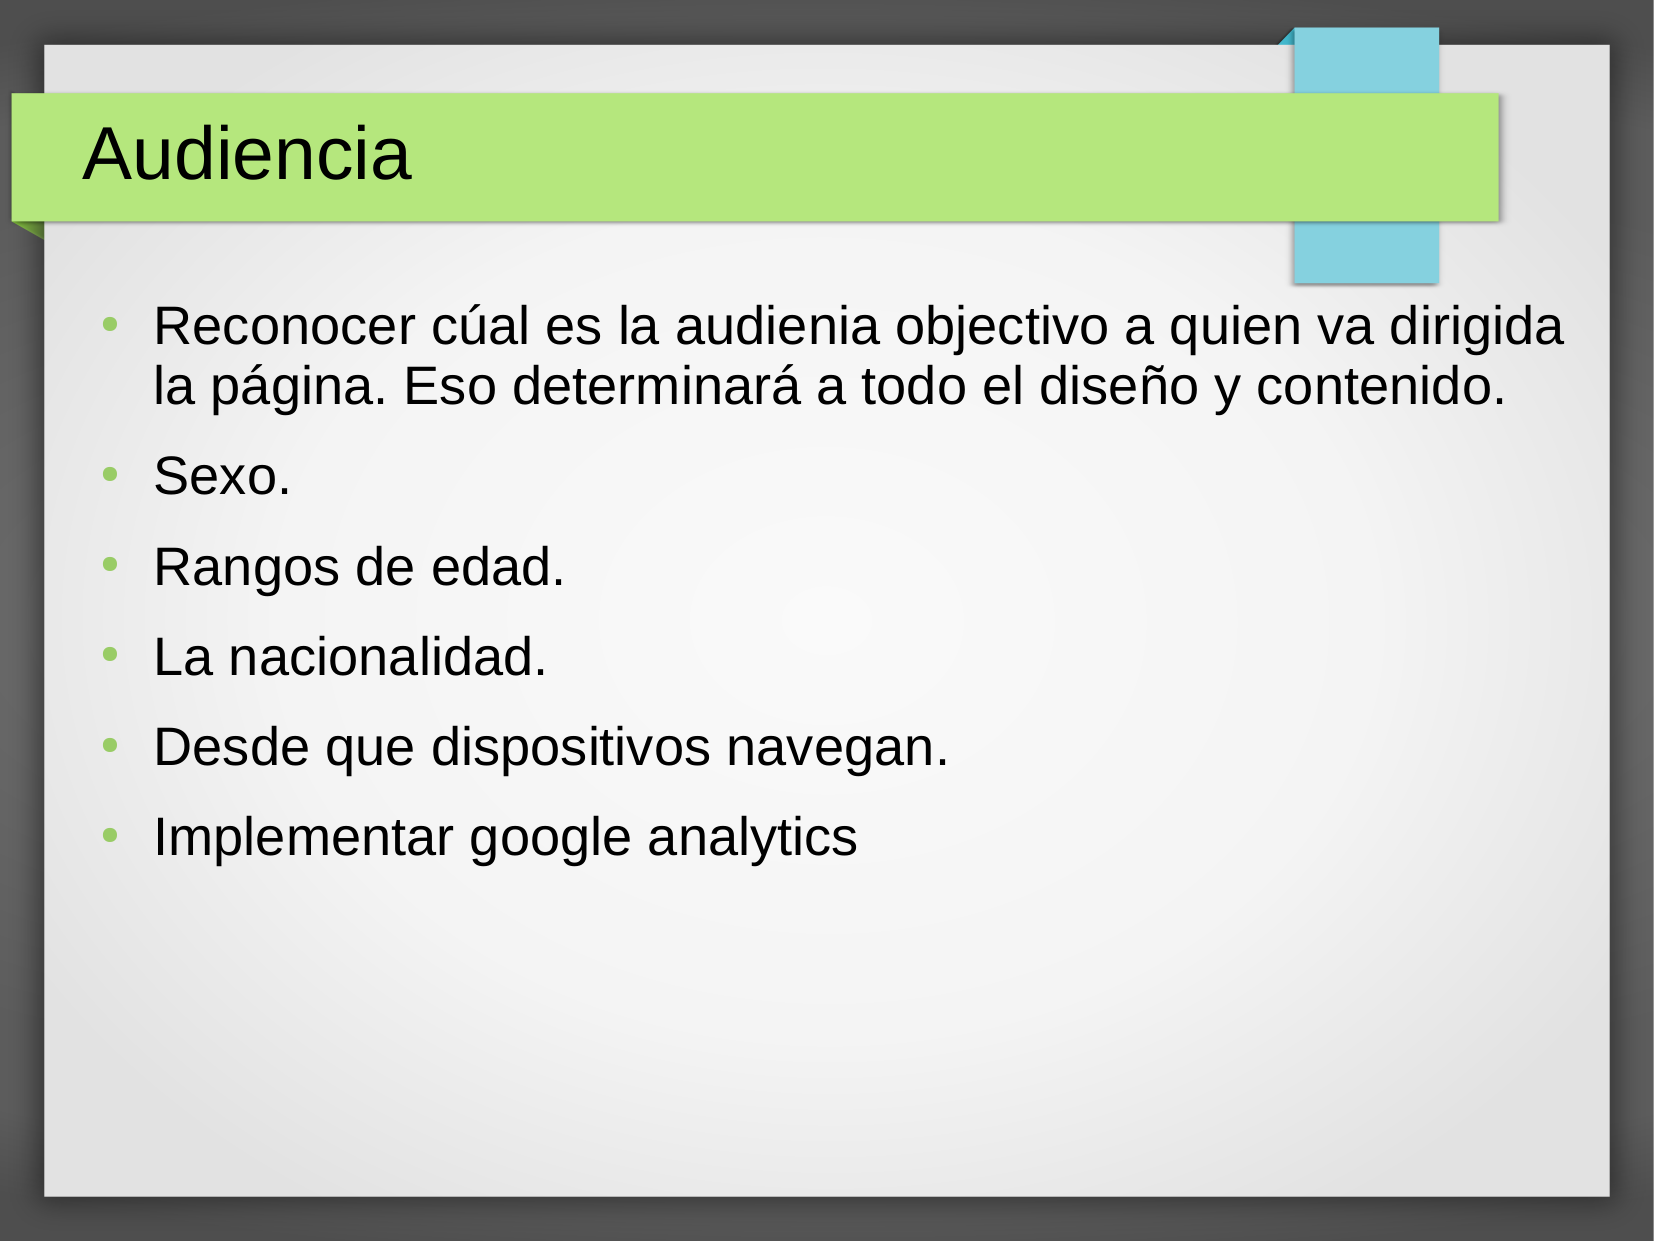

# Audiencia
Reconocer cúal es la audienia objectivo a quien va dirigida la página. Eso determinará a todo el diseño y contenido.
Sexo.
Rangos de edad.
La nacionalidad.
Desde que dispositivos navegan.
Implementar google analytics